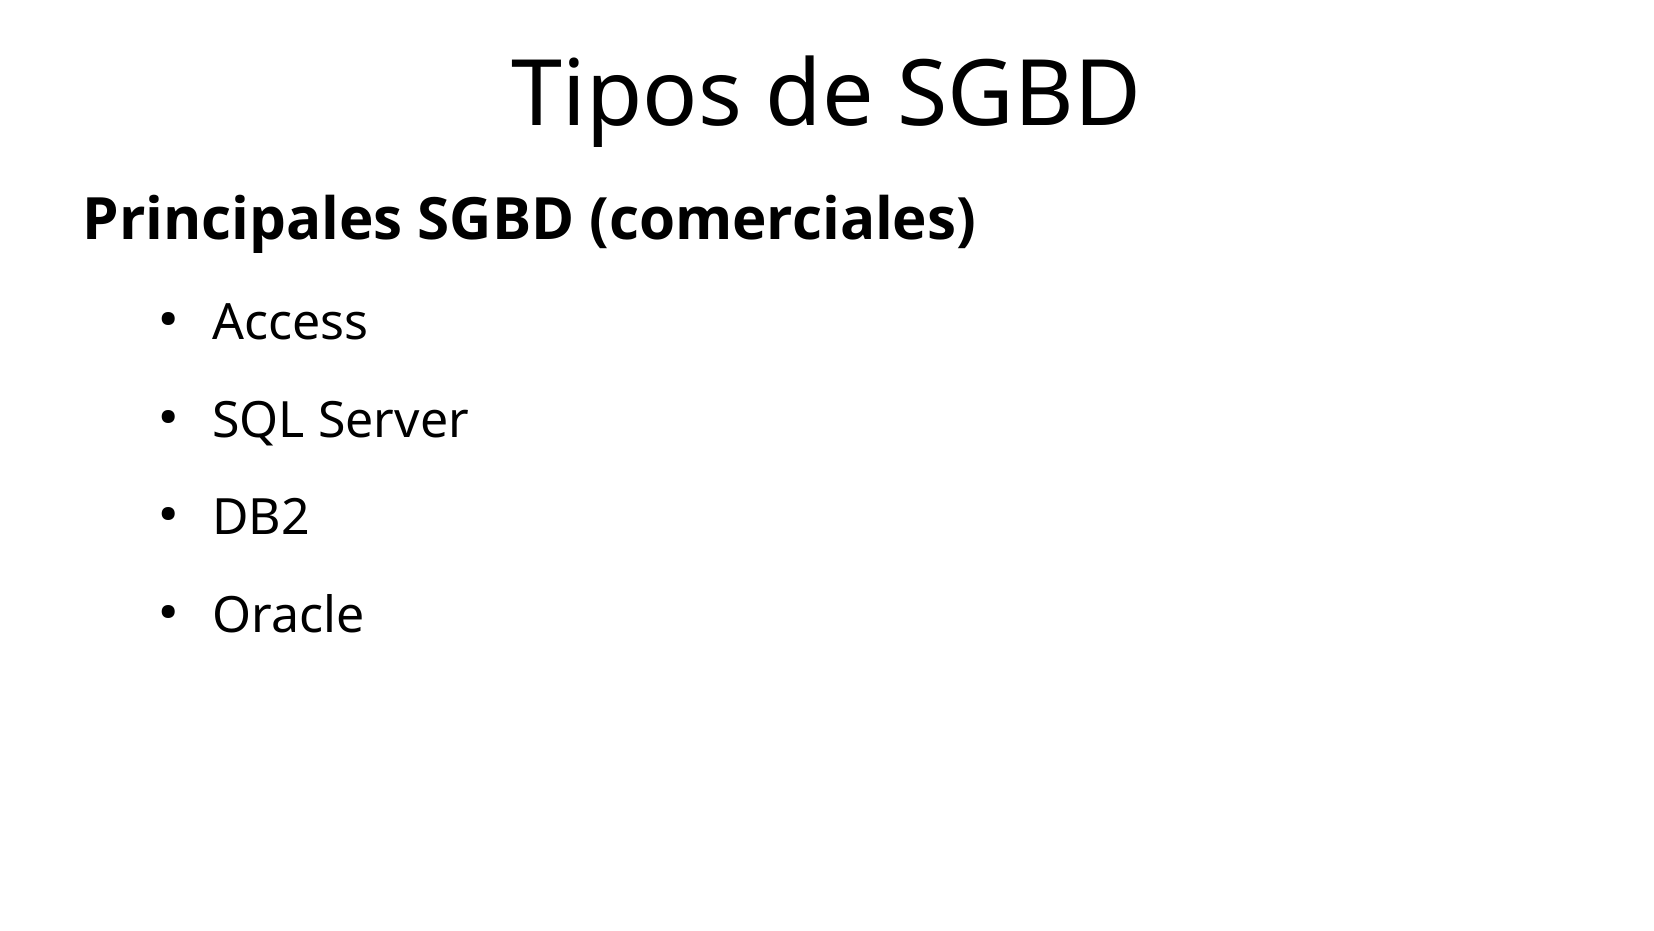

# Tipos de SGBD
Principales SGBD (comerciales)
Access
SQL Server
DB2
Oracle